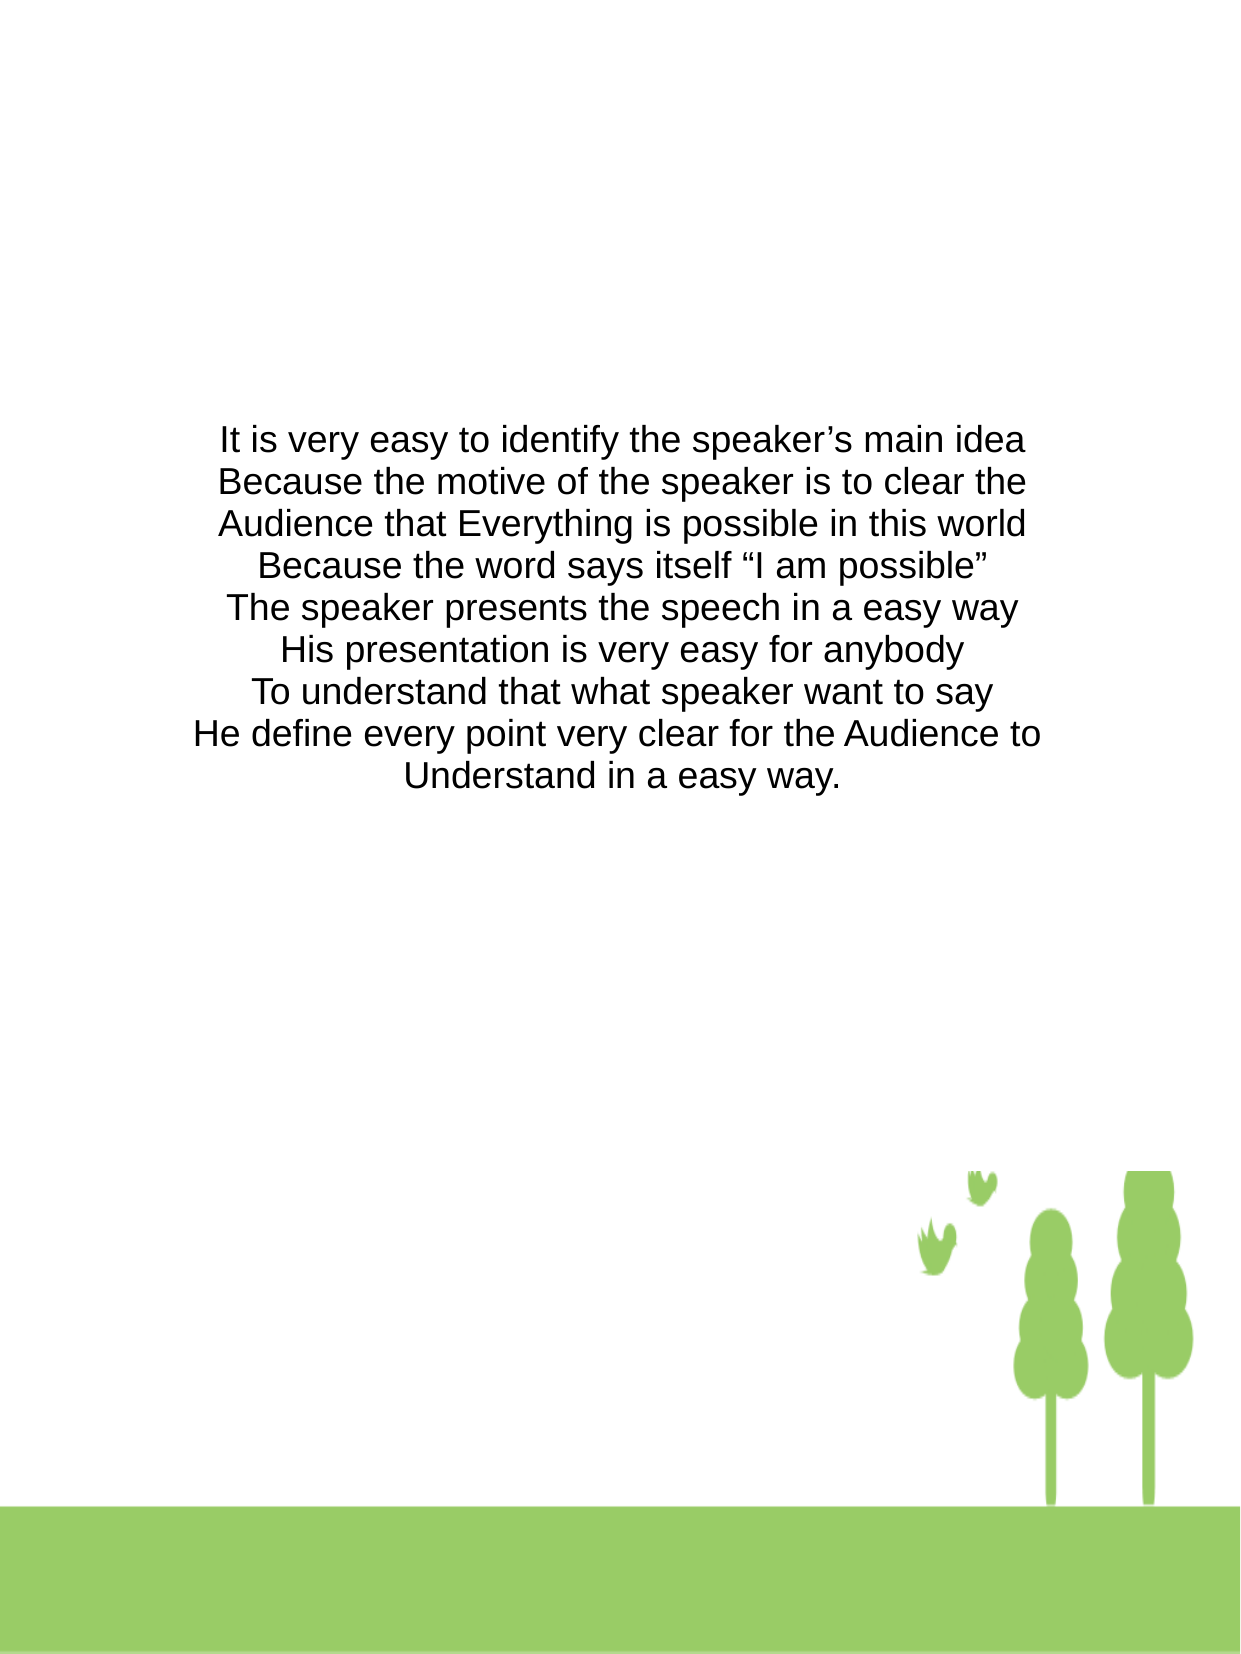

It is very easy to identify the speaker’s main idea
Because the motive of the speaker is to clear the
Audience that Everything is possible in this world
Because the word says itself “I am possible”
The speaker presents the speech in a easy way
His presentation is very easy for anybody
To understand that what speaker want to say
He define every point very clear for the Audience to
Understand in a easy way.